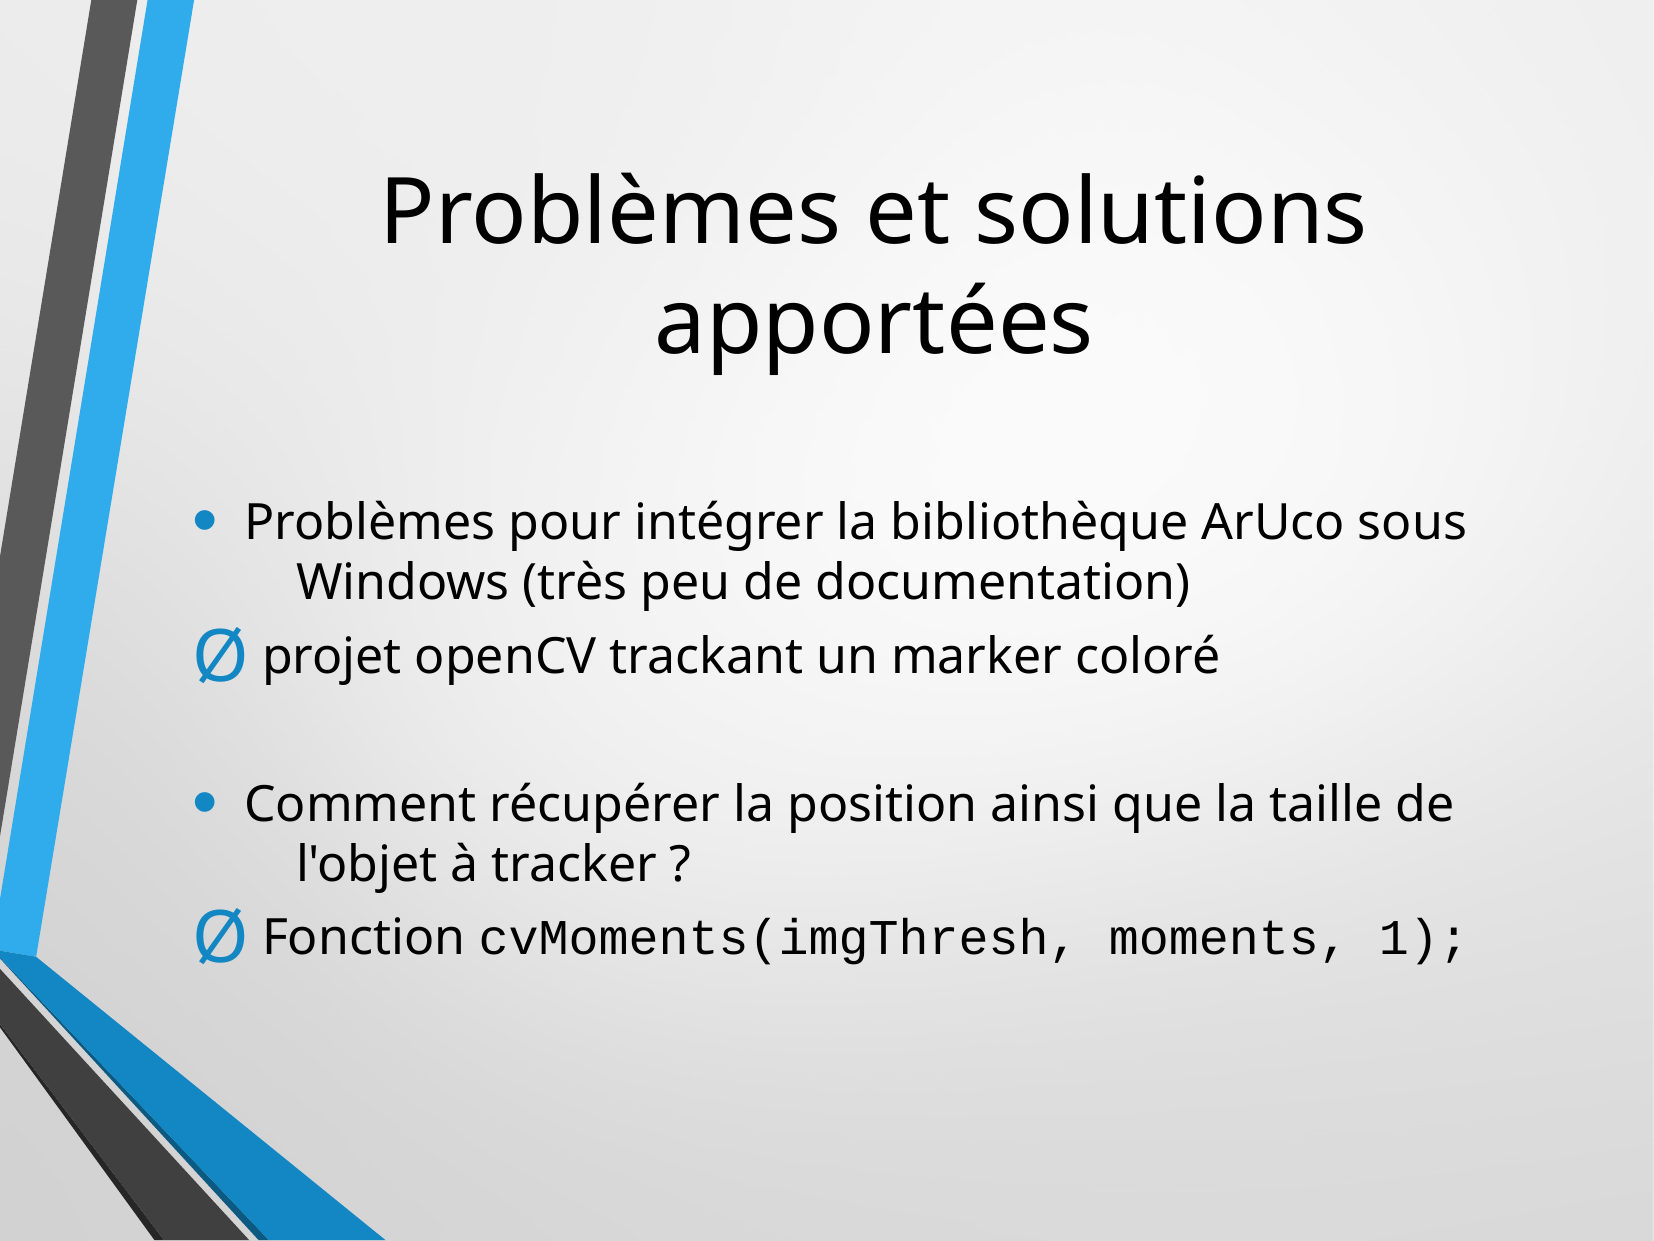

# Problèmes et solutions apportées
Problèmes pour intégrer la bibliothèque ArUco sous Windows (très peu de documentation)
 projet openCV trackant un marker coloré
Comment récupérer la position ainsi que la taille de l'objet à tracker ?
 Fonction cvMoments(imgThresh, moments, 1);